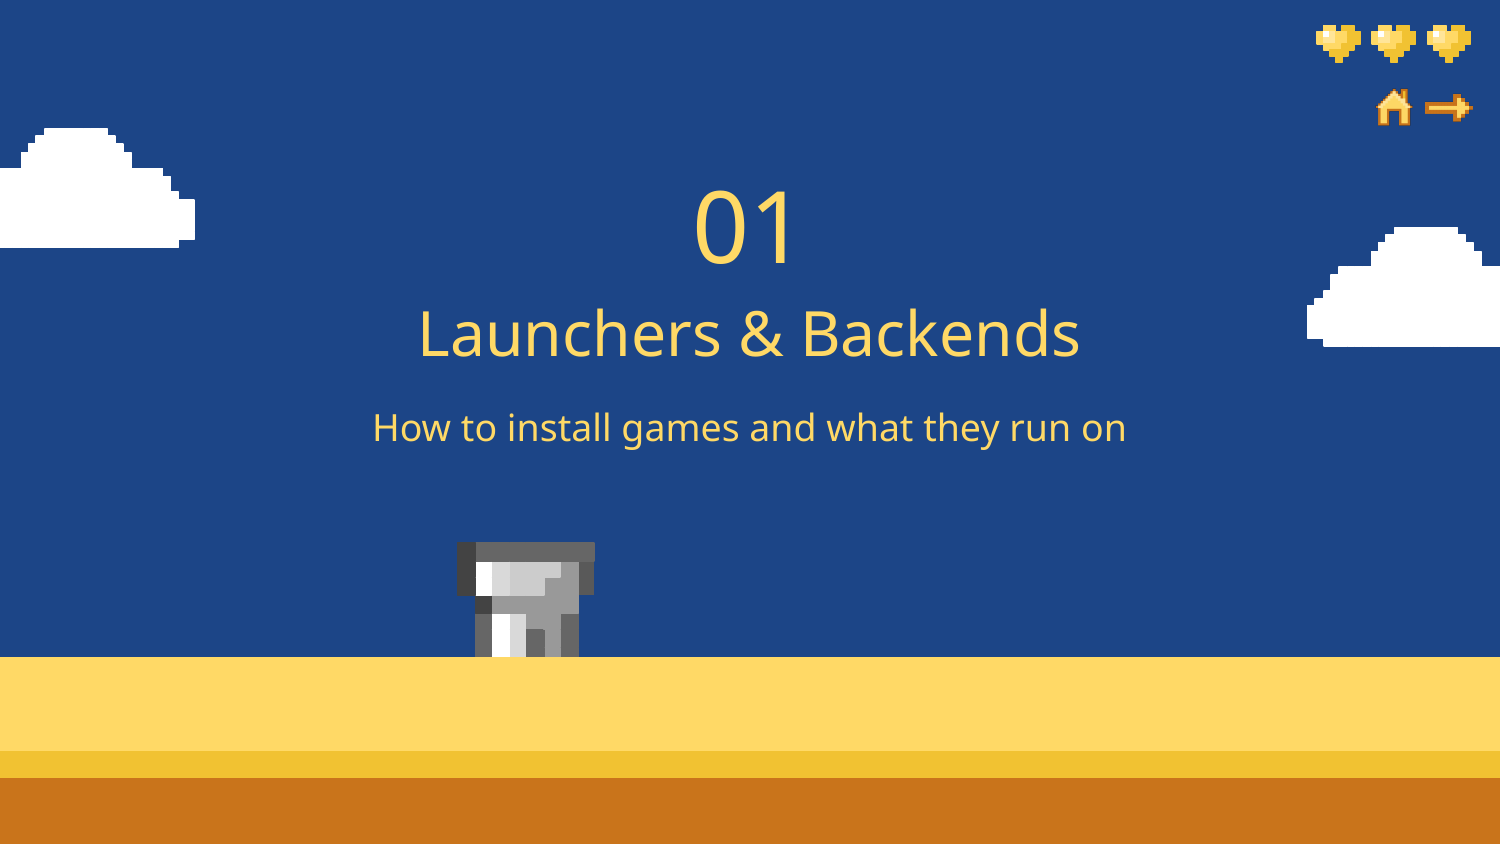

# 01
Launchers & Backends
How to install games and what they run on